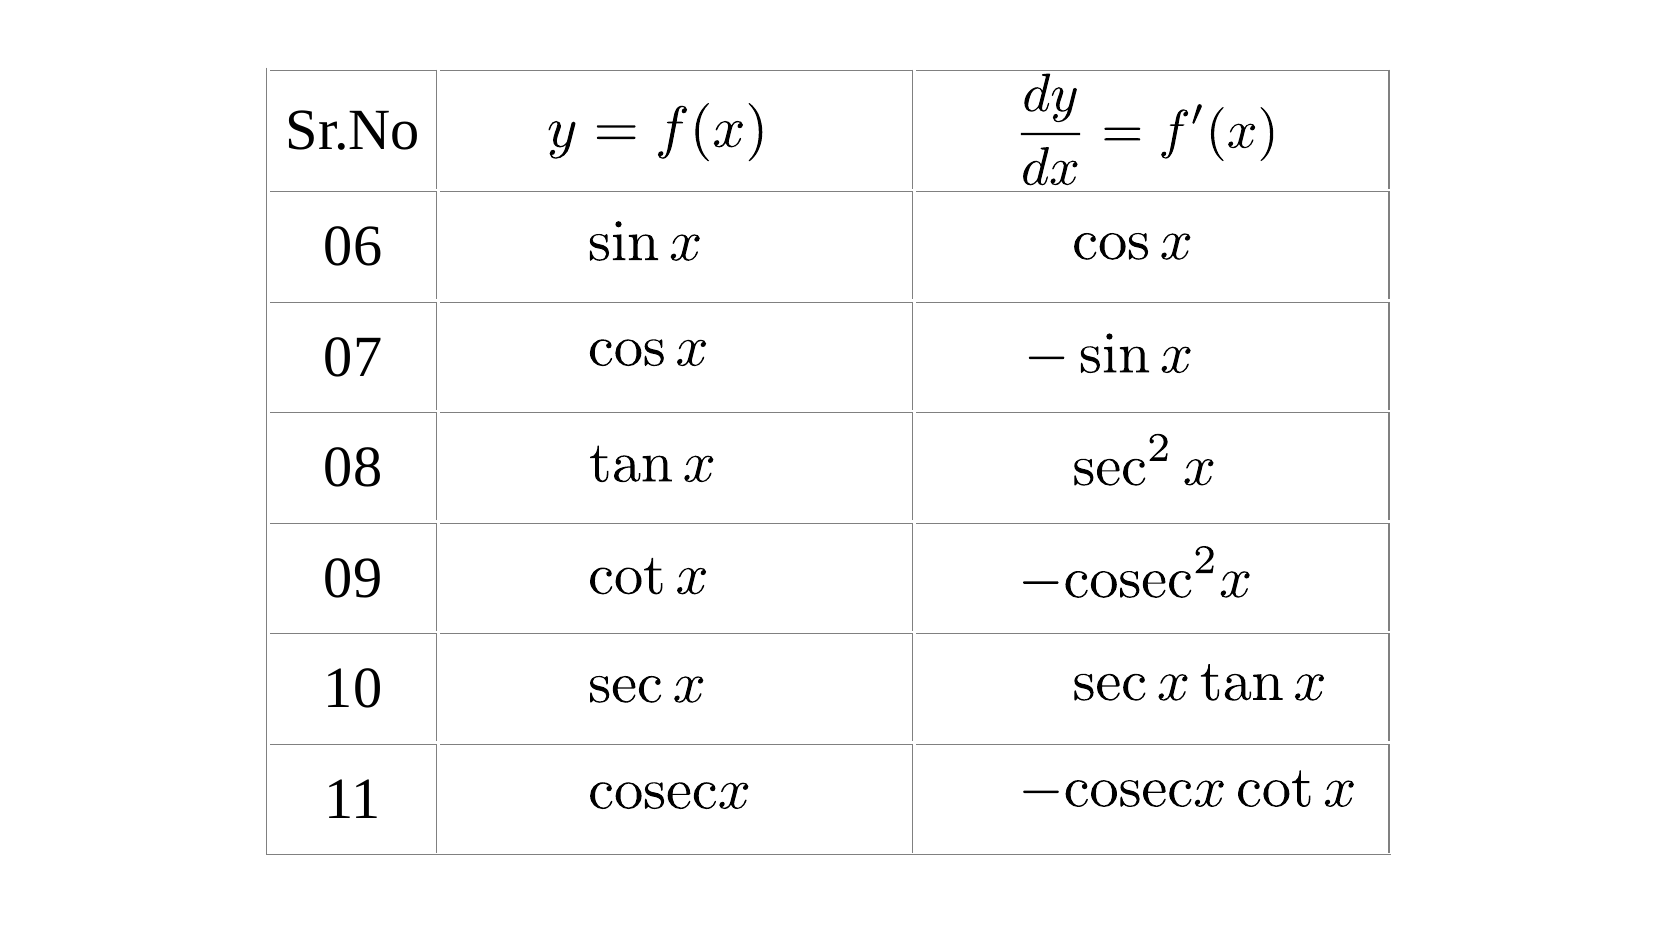

#
| Sr.No | | |
| --- | --- | --- |
| 06 | | |
| 07 | | |
| 08 | | |
| 09 | | |
| 10 | | |
| 11 | | |